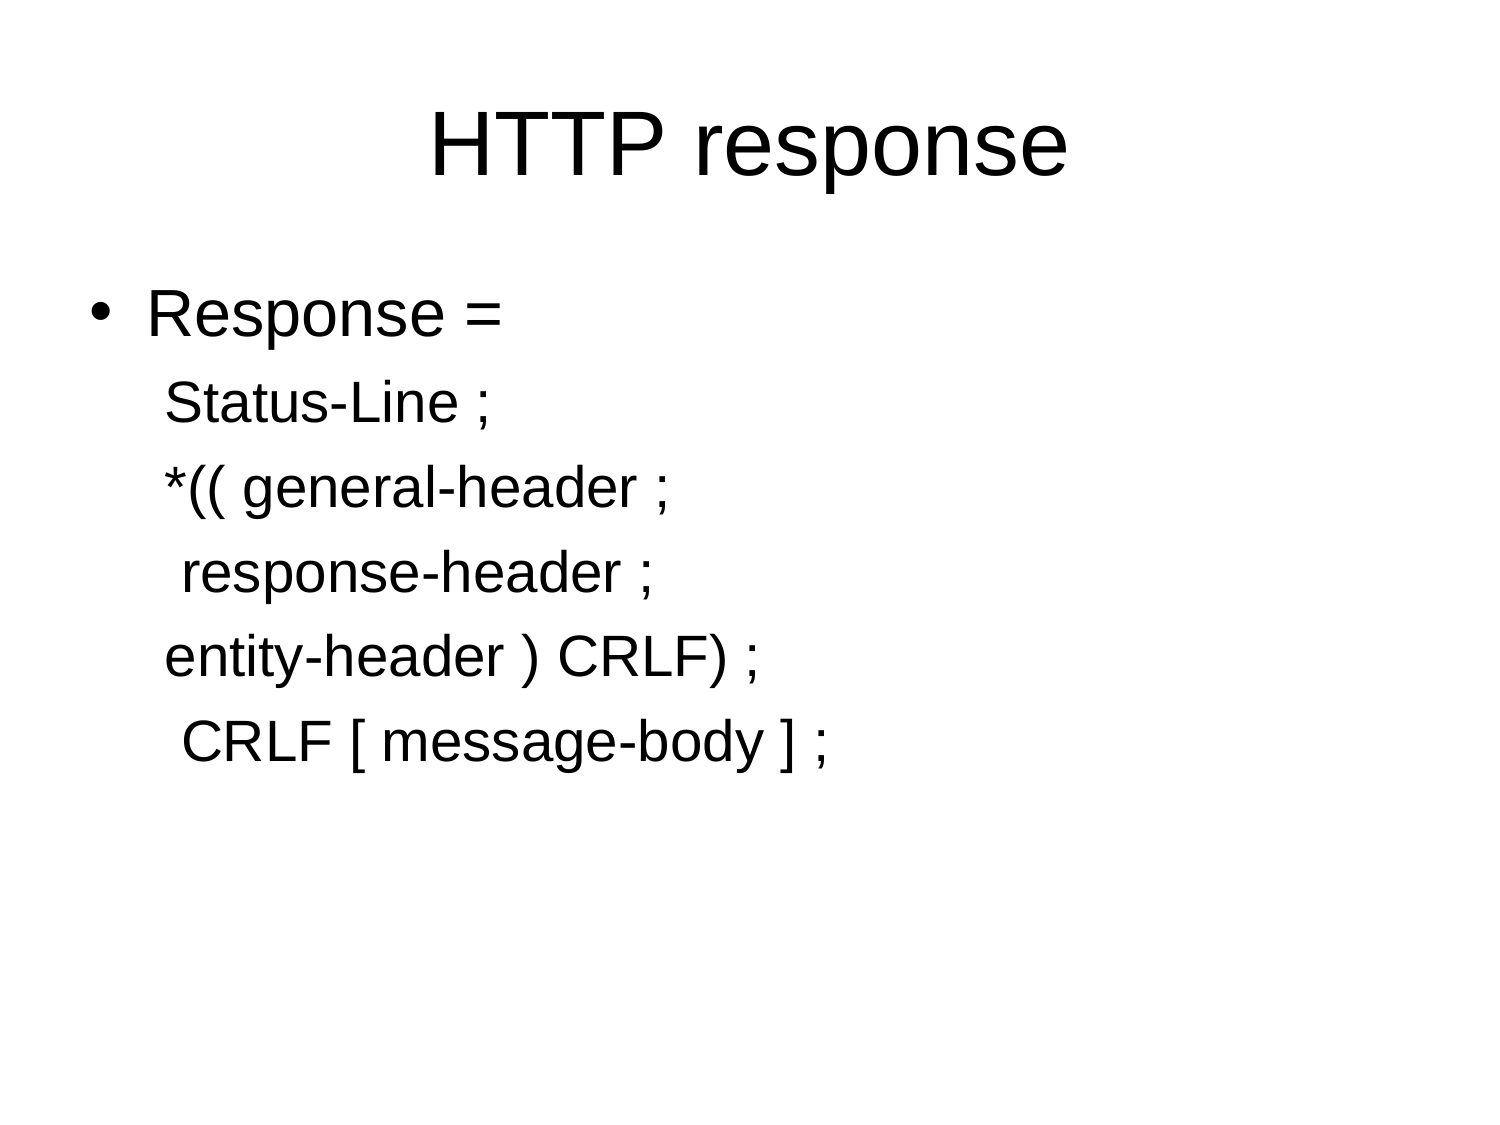

# HTTP response
Response =
Status-Line ;
*(( general-header ;
 response-header ;
entity-header ) CRLF) ;
 CRLF [ message-body ] ;